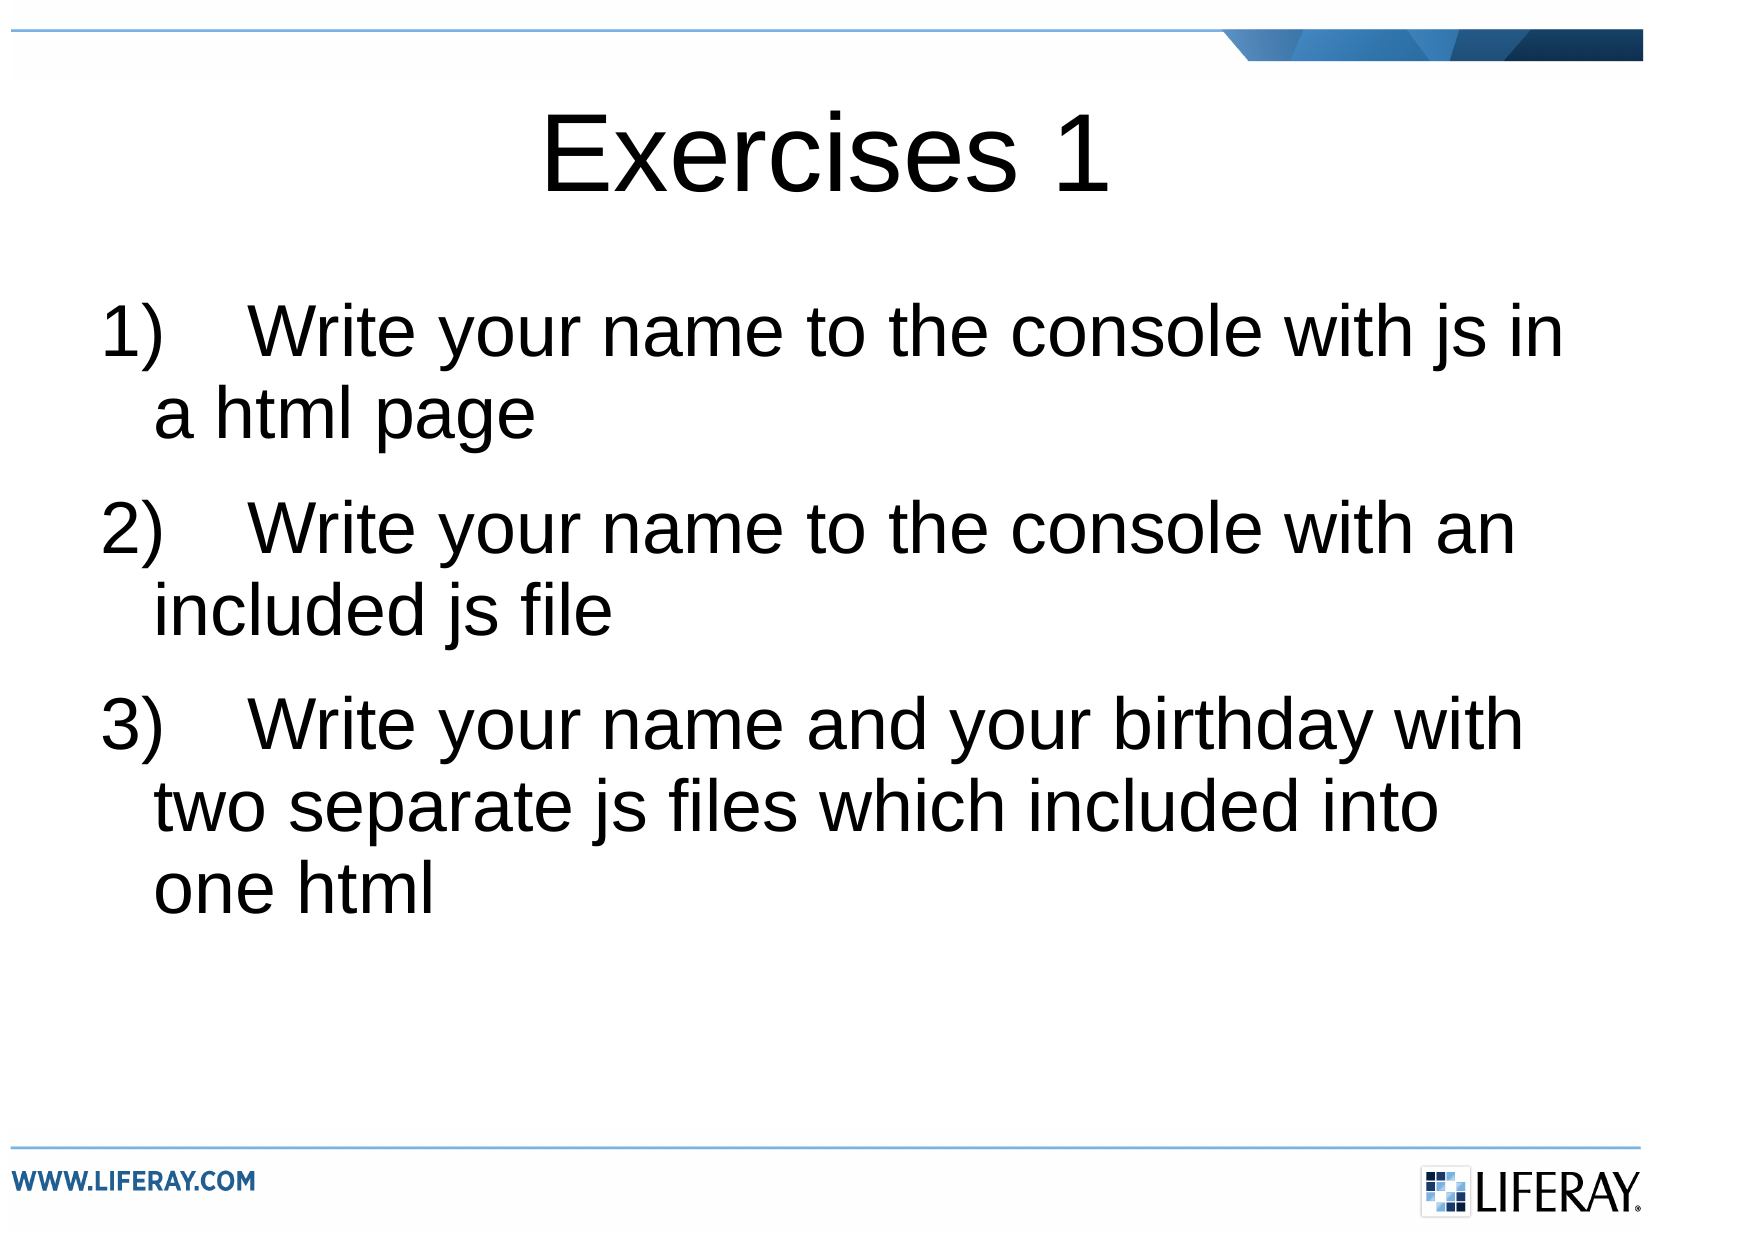

# Exercises 1
 Write your name to the console with js in a html page
 Write your name to the console with an included js file
 Write your name and your birthday with two separate js files which included into one html